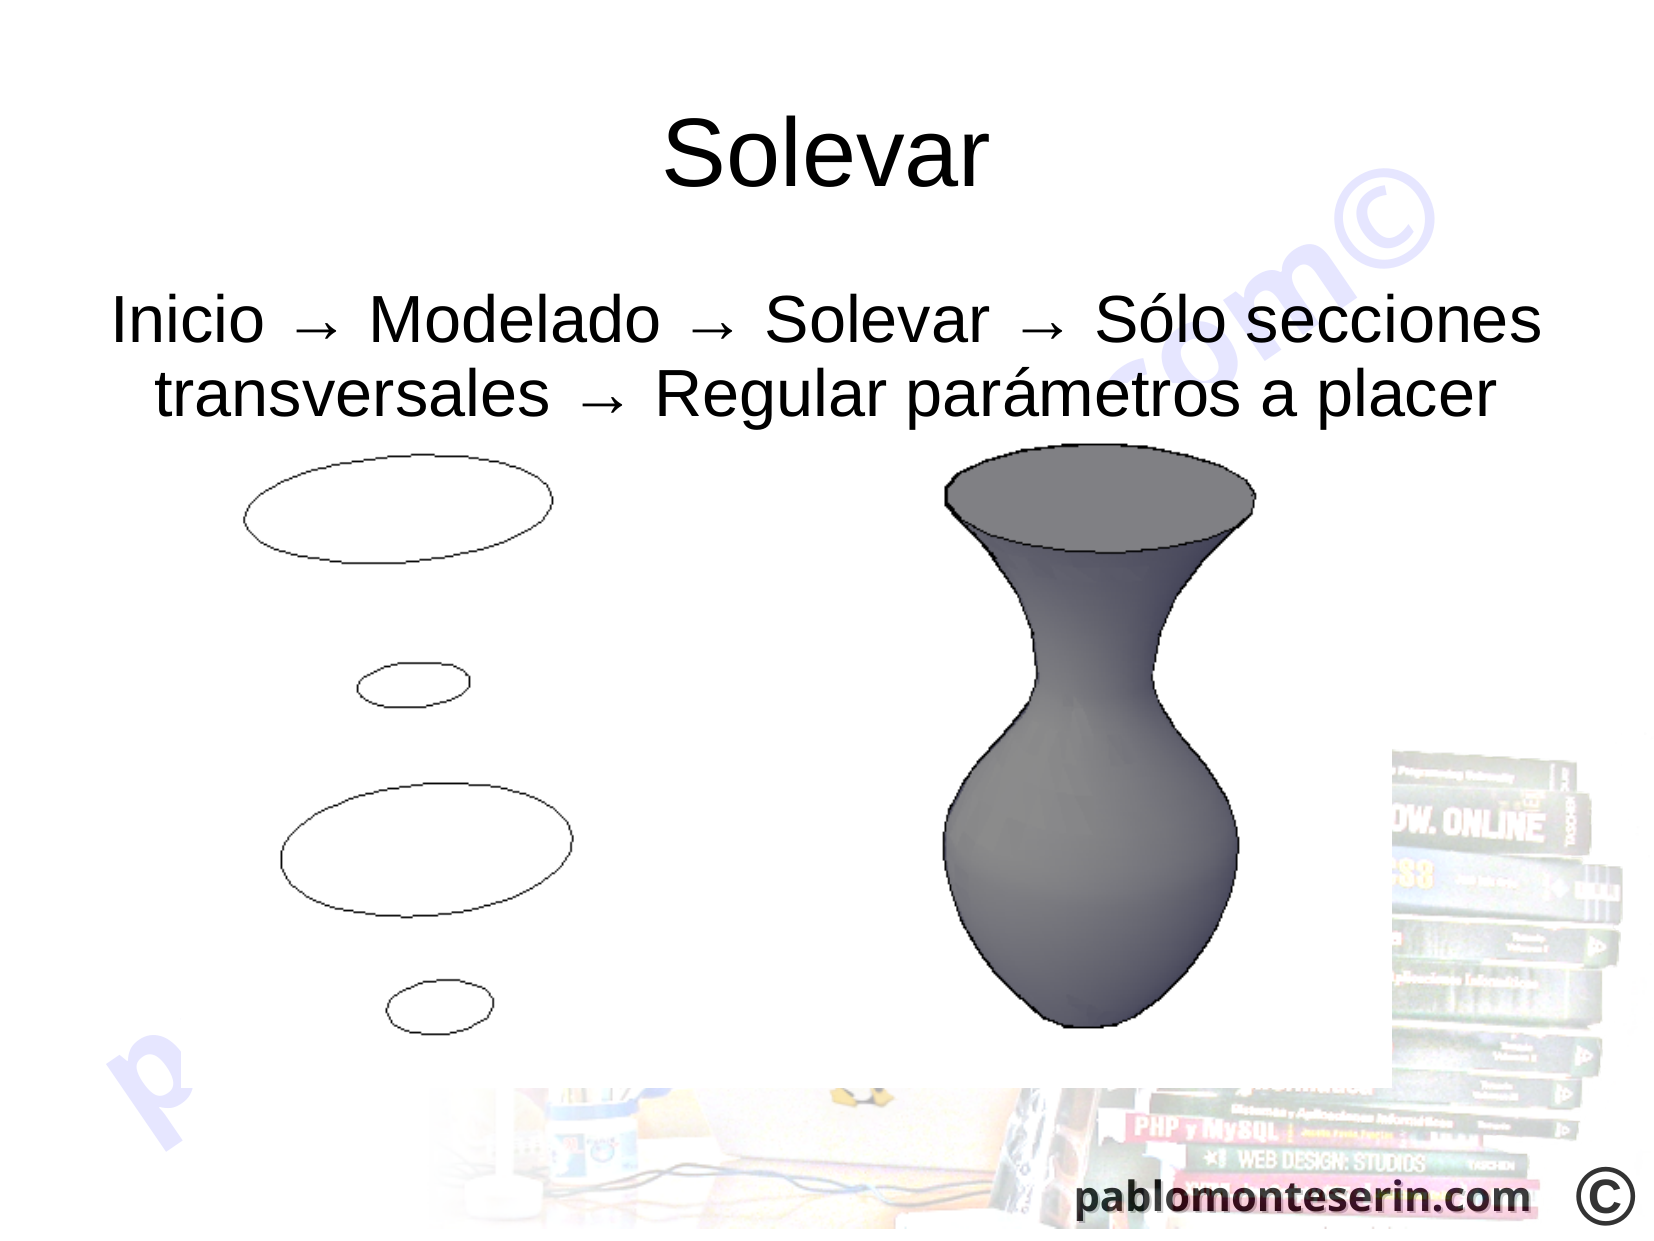

# Solevar
Inicio → Modelado → Solevar → Sólo secciones transversales → Regular parámetros a placer